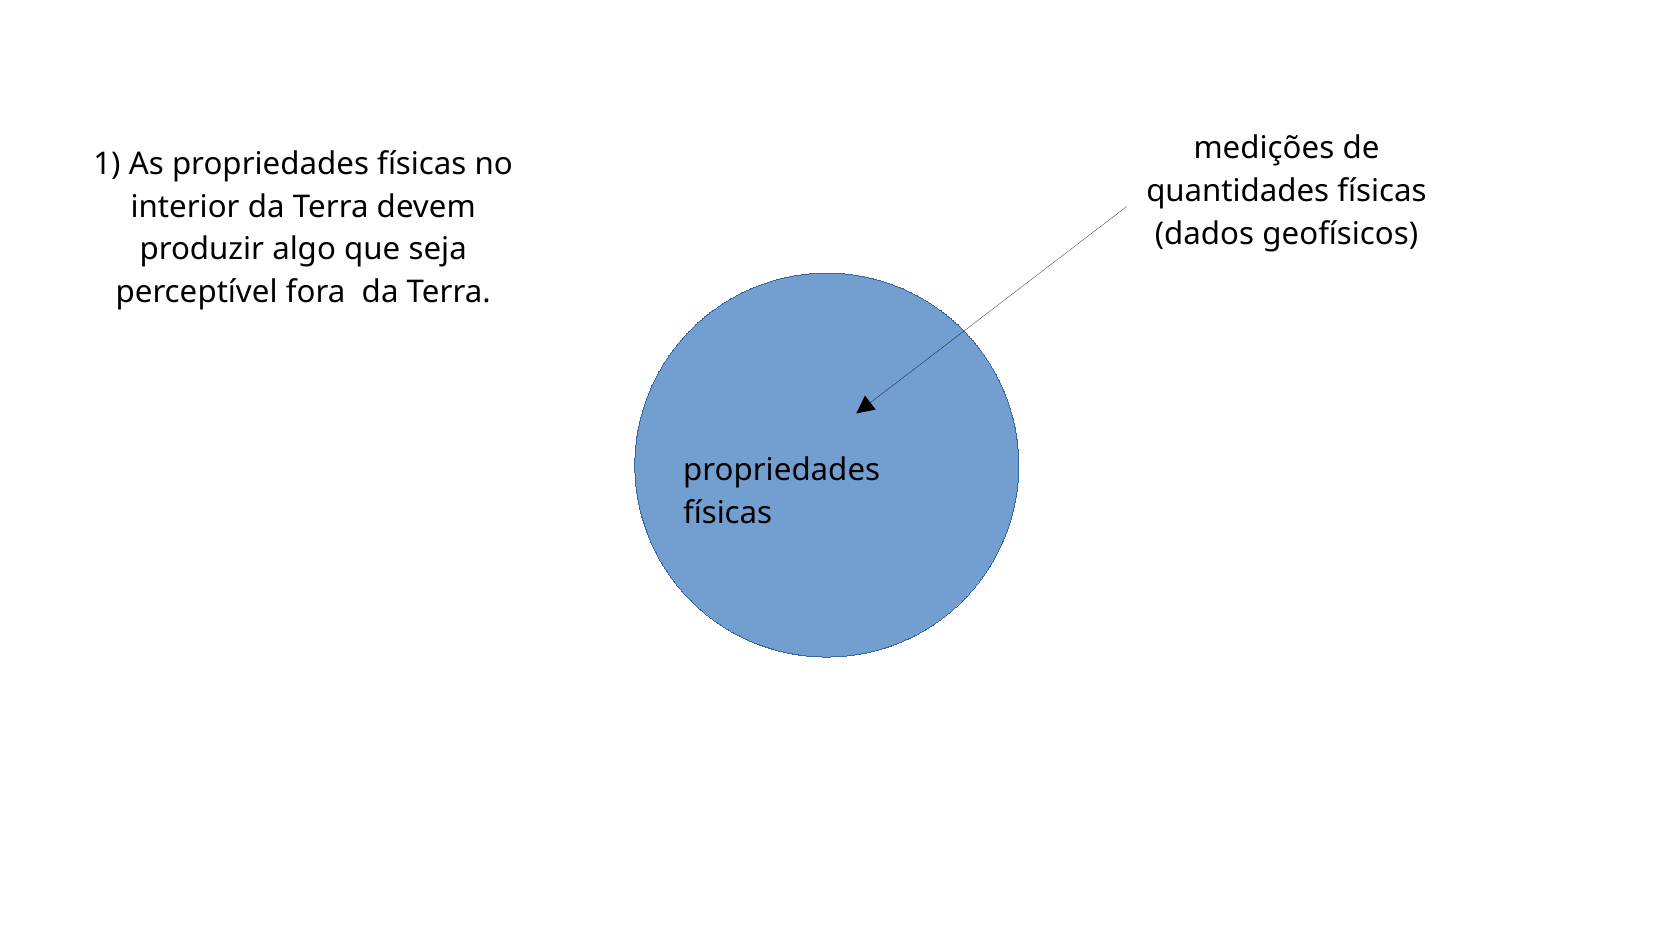

medições de quantidades físicas (dados geofísicos)
1) As propriedades físicas no interior da Terra devem produzir algo que seja perceptível fora da Terra.
propriedades físicas